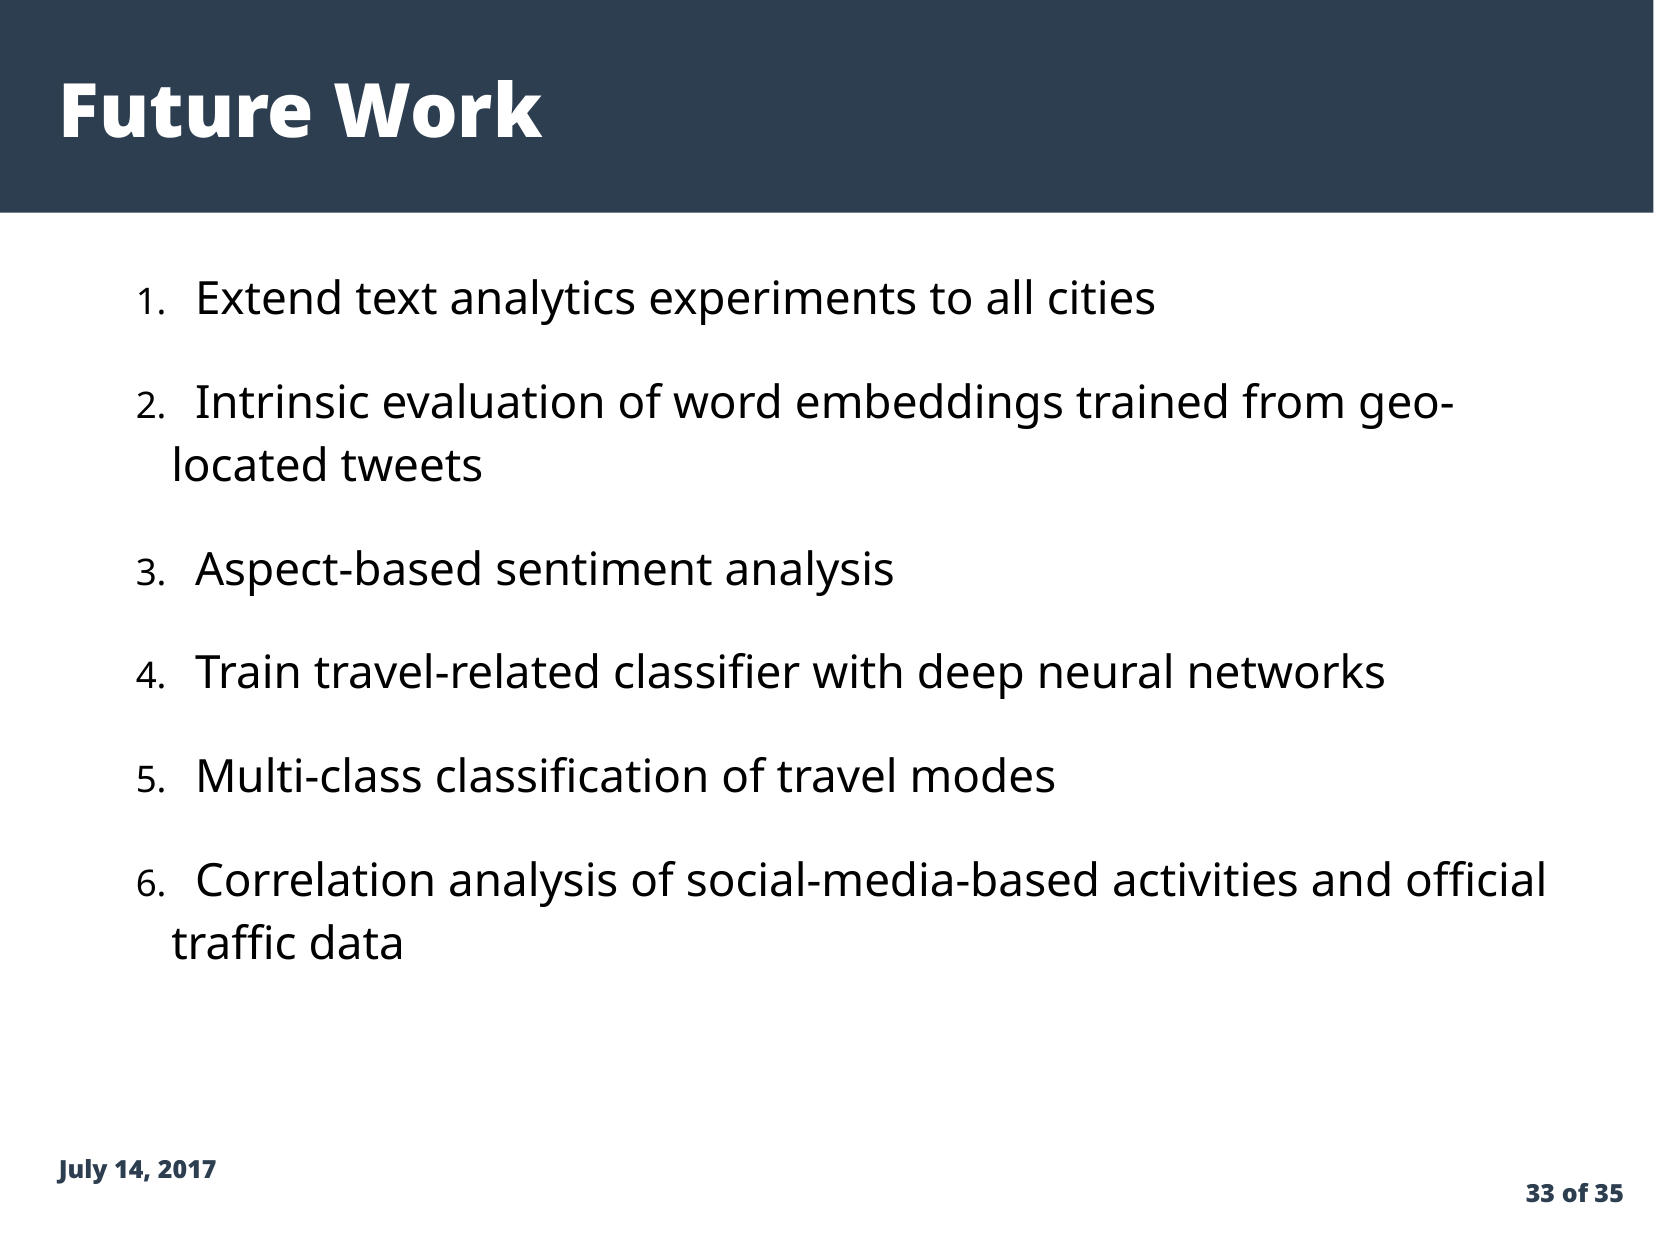

# Future Work
Extend text analytics experiments to all cities
Intrinsic evaluation of word embeddings trained from geo-located tweets
Aspect-based sentiment analysis
Train travel-related classifier with deep neural networks
Multi-class classification of travel modes
Correlation analysis of social-media-based activities and official traffic data
July 14, 2017
33